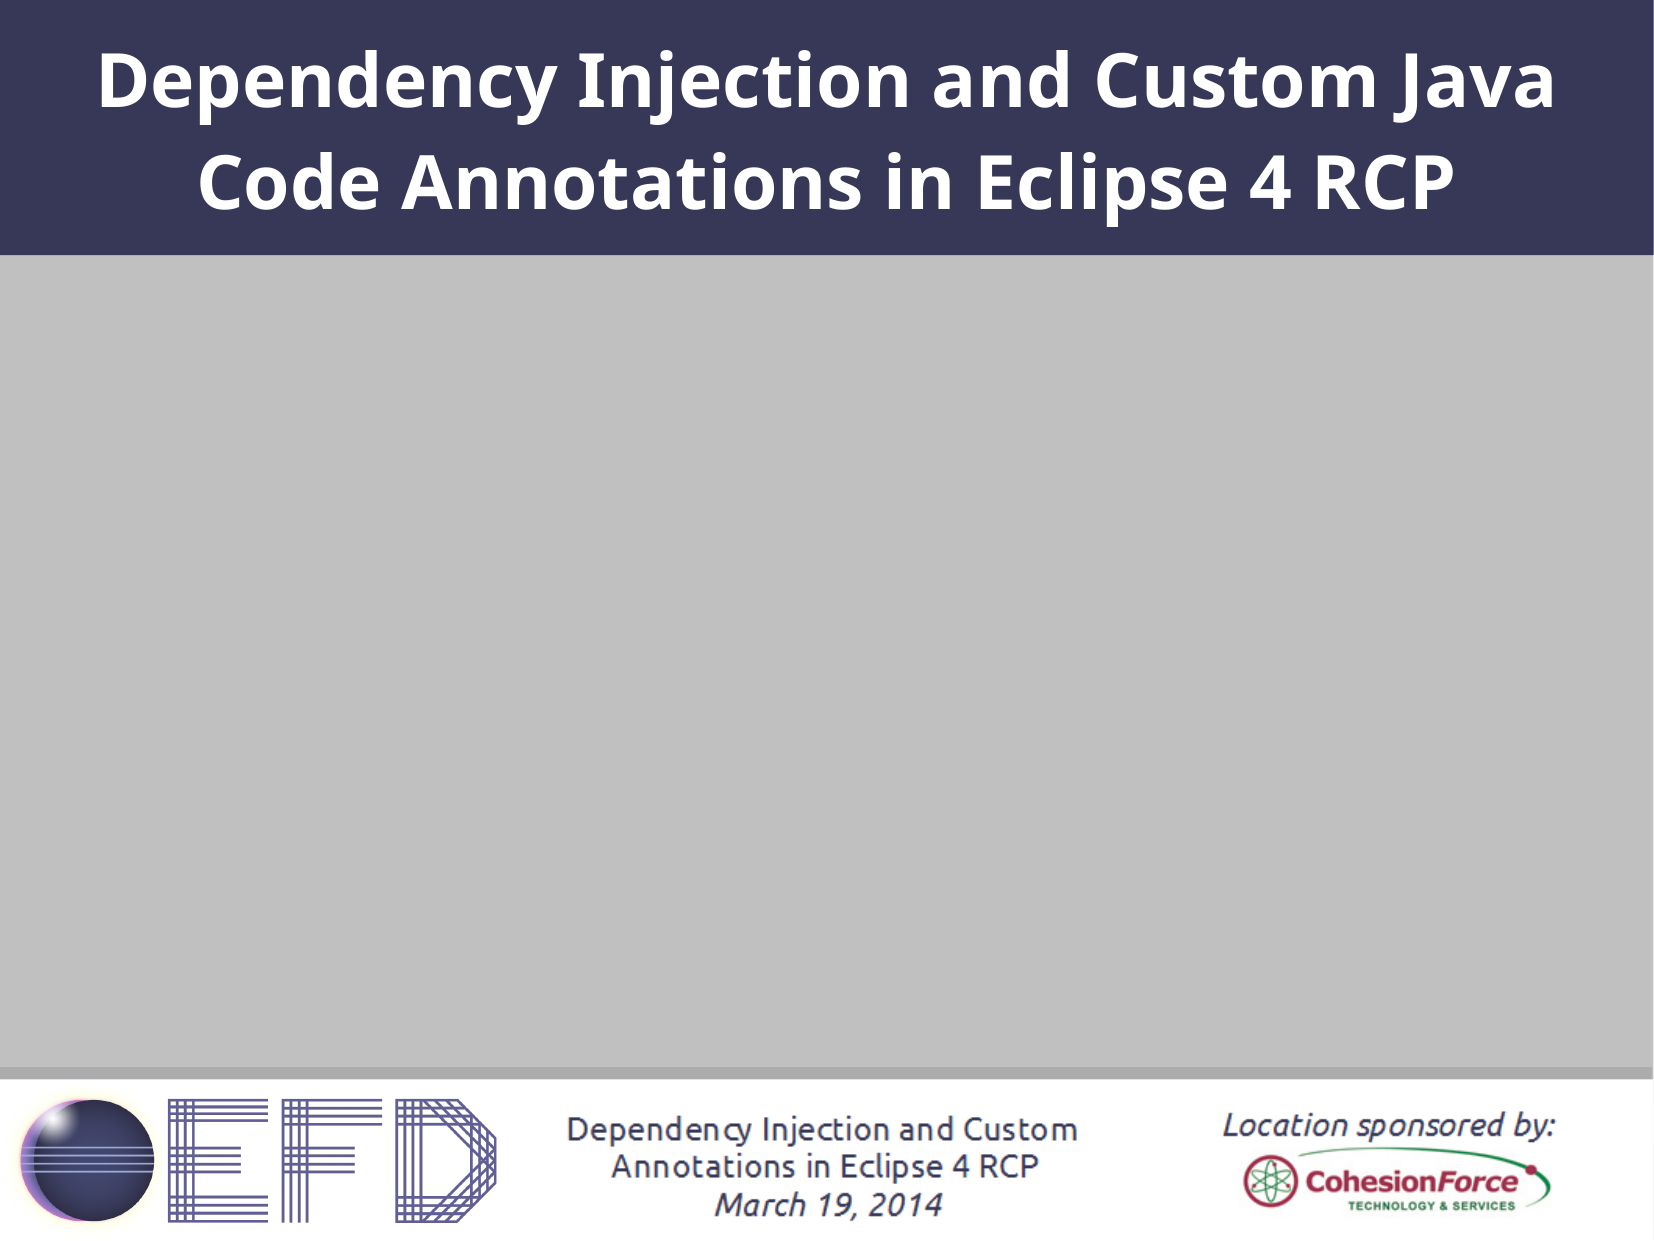

# Dependency Injection and Custom Java Code Annotations in Eclipse 4 RCP